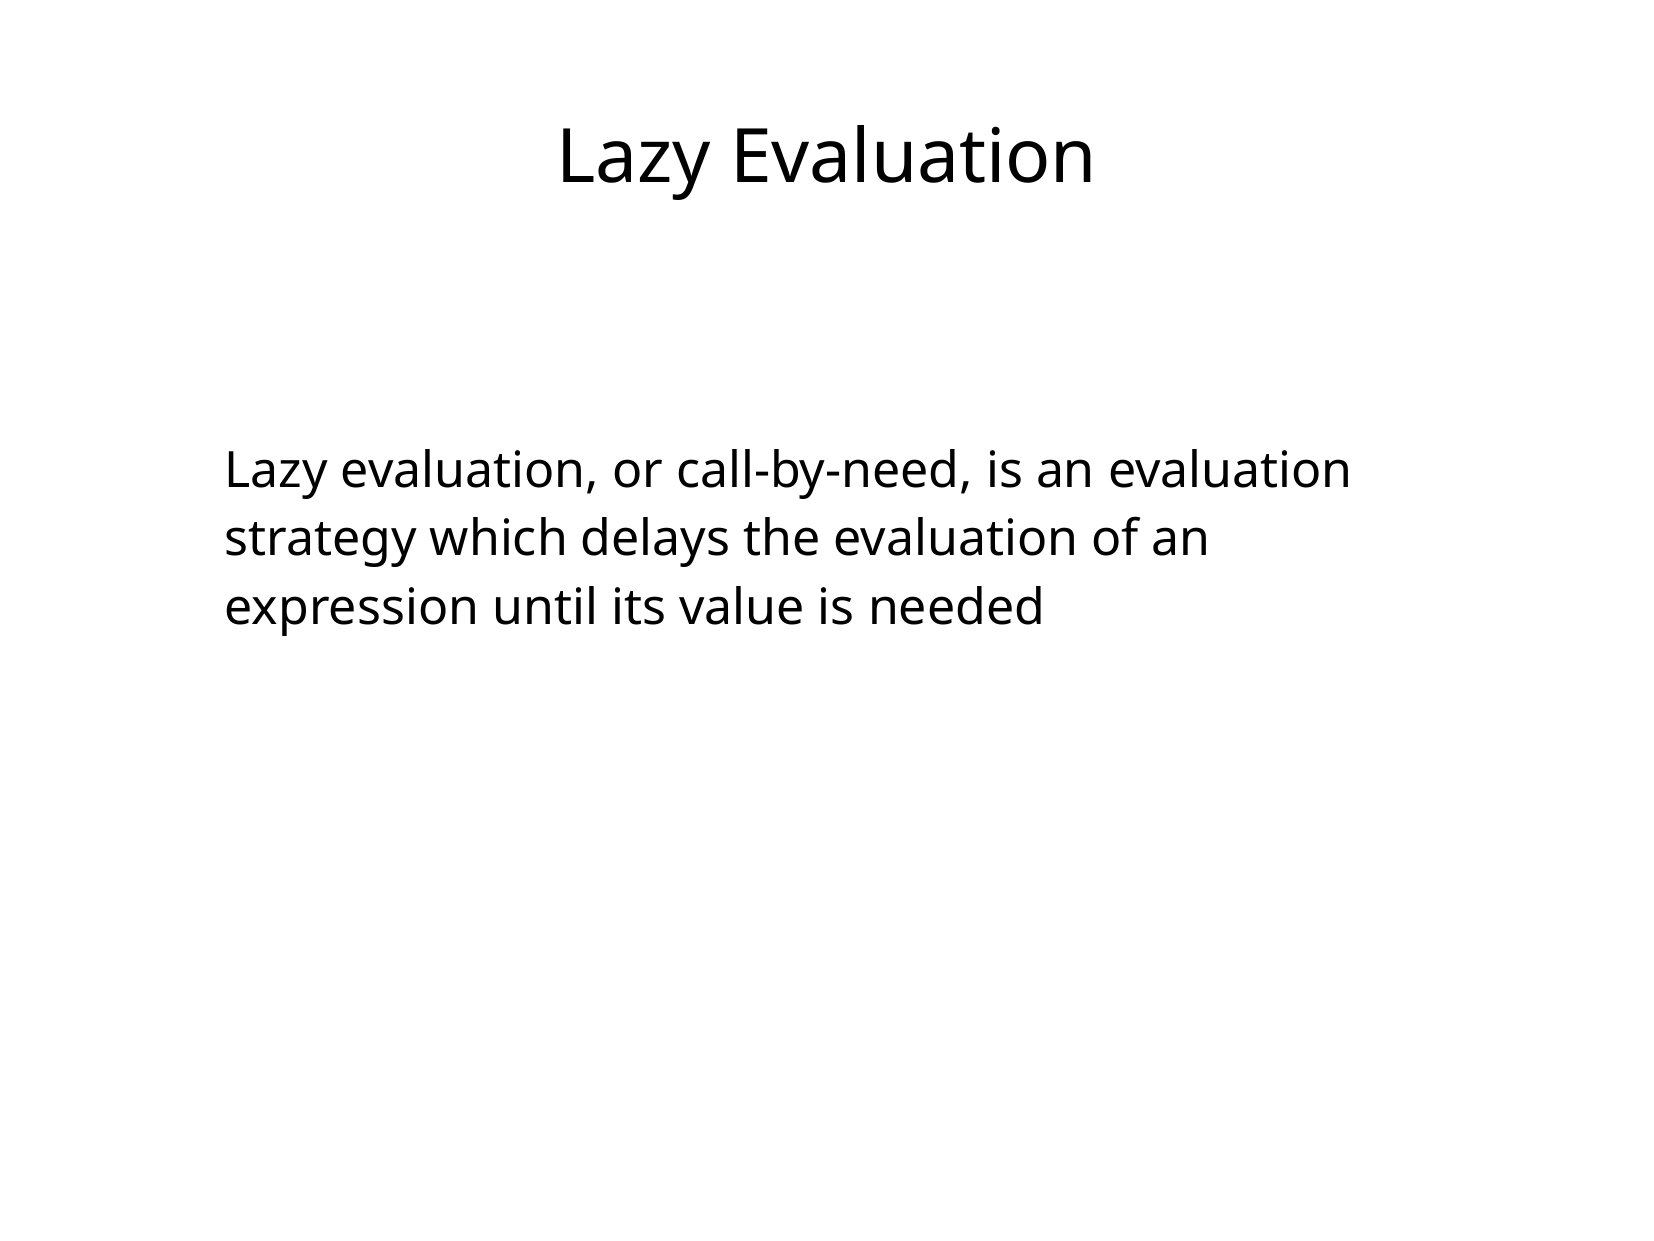

# Lazy Evaluation
Lazy evaluation, or call-by-need, is an evaluation strategy which delays the evaluation of an expression until its value is needed